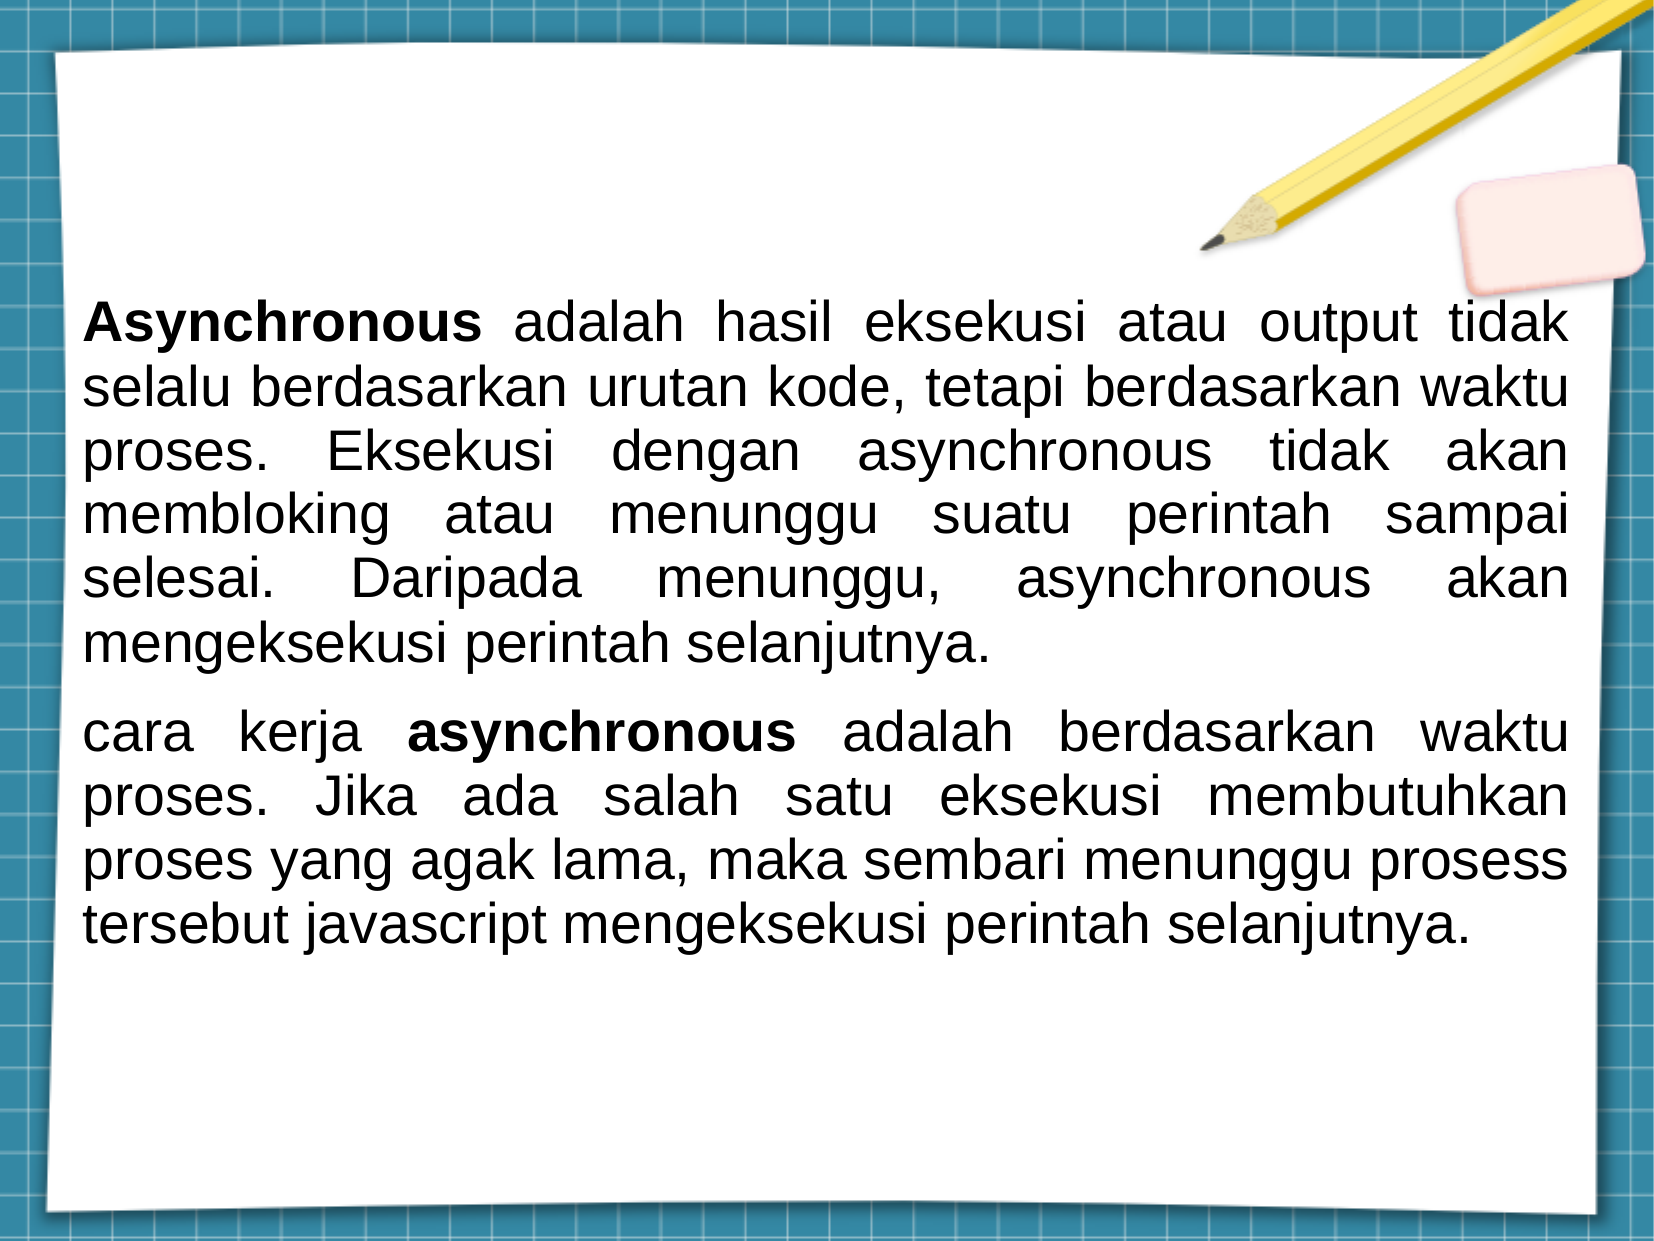

# Asynchronous adalah hasil eksekusi atau output tidak selalu berdasarkan urutan kode, tetapi berdasarkan waktu proses. Eksekusi dengan asynchronous tidak akan membloking atau menunggu suatu perintah sampai selesai. Daripada menunggu, asynchronous akan mengeksekusi perintah selanjutnya.
cara kerja asynchronous adalah berdasarkan waktu proses. Jika ada salah satu eksekusi membutuhkan proses yang agak lama, maka sembari menunggu prosess tersebut javascript mengeksekusi perintah selanjutnya.